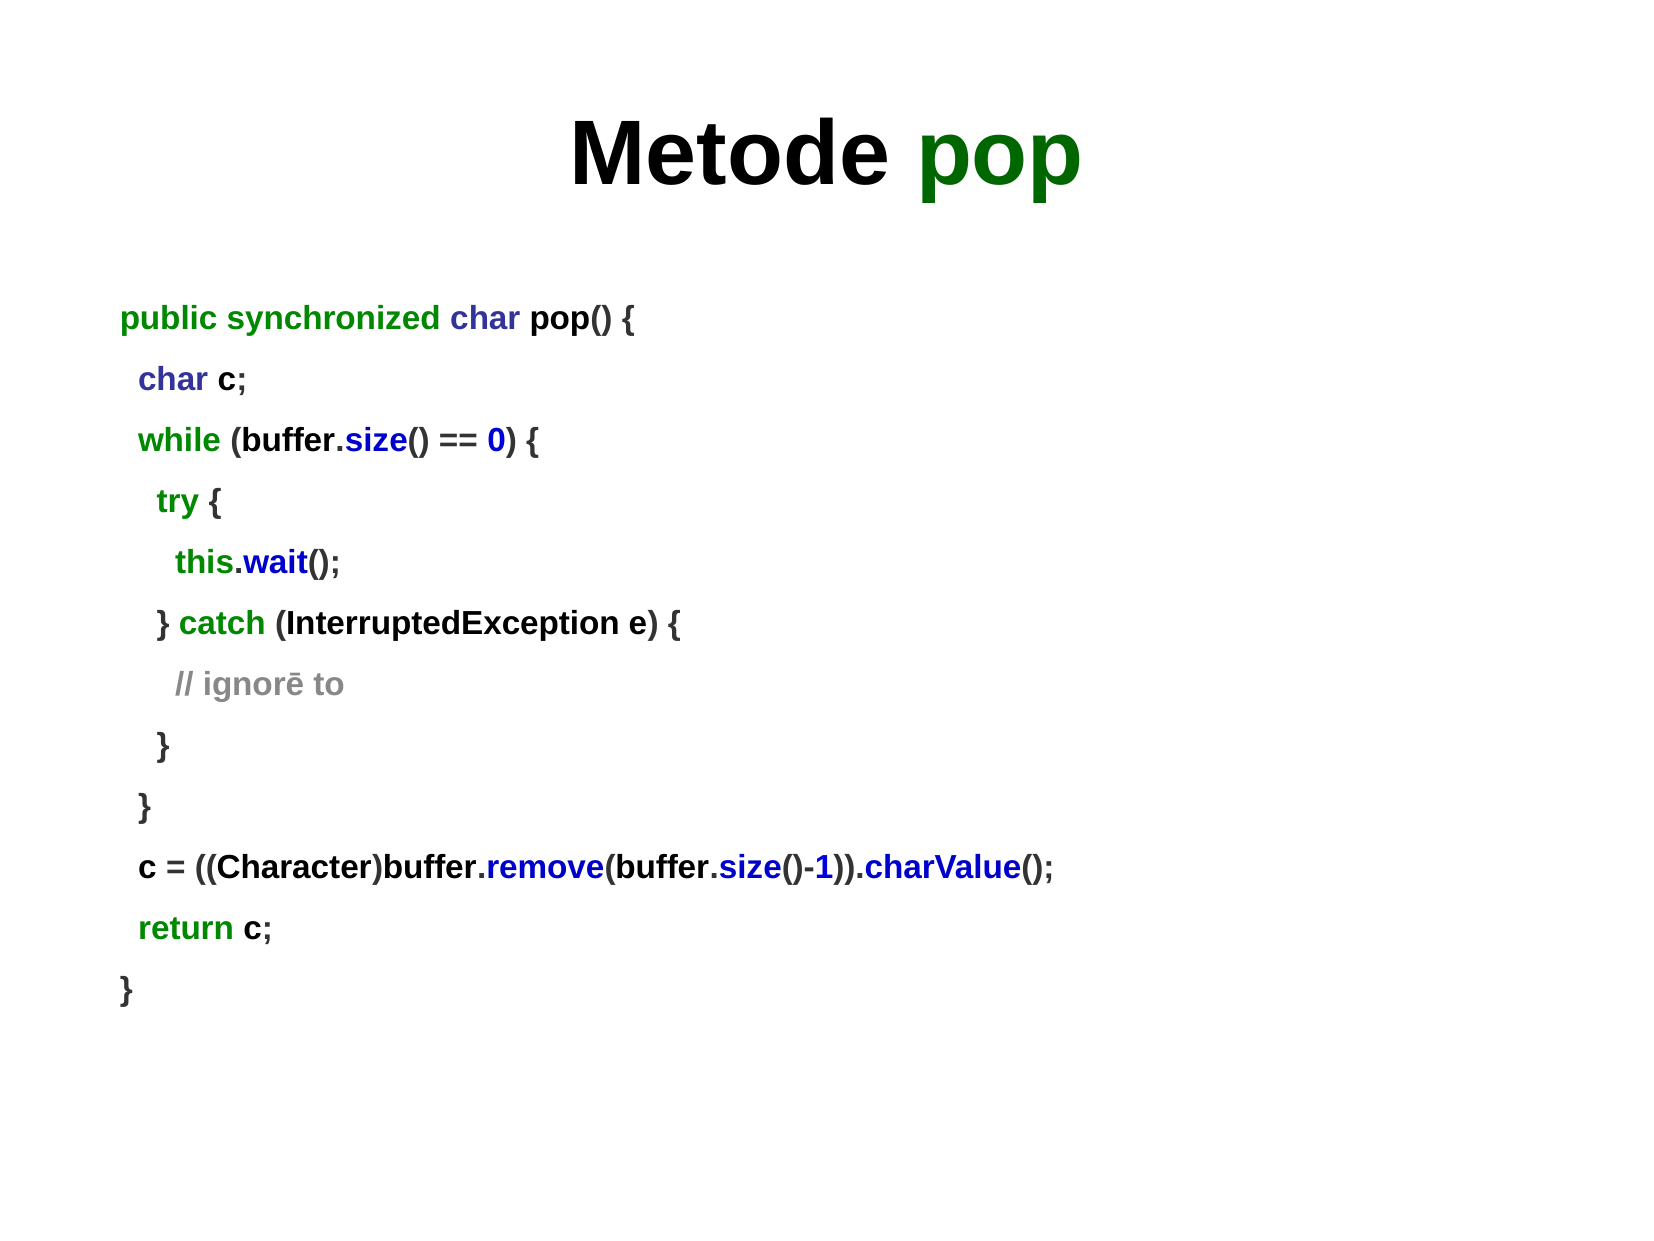

# Metode pop
 public synchronized char pop() {
 char c;
 while (buffer.size() == 0) {
 try {
 this.wait();
 } catch (InterruptedException e) {
 // ignorē to
 }
 }
 c = ((Character)buffer.remove(buffer.size()-1)).charValue();
 return c;
 }